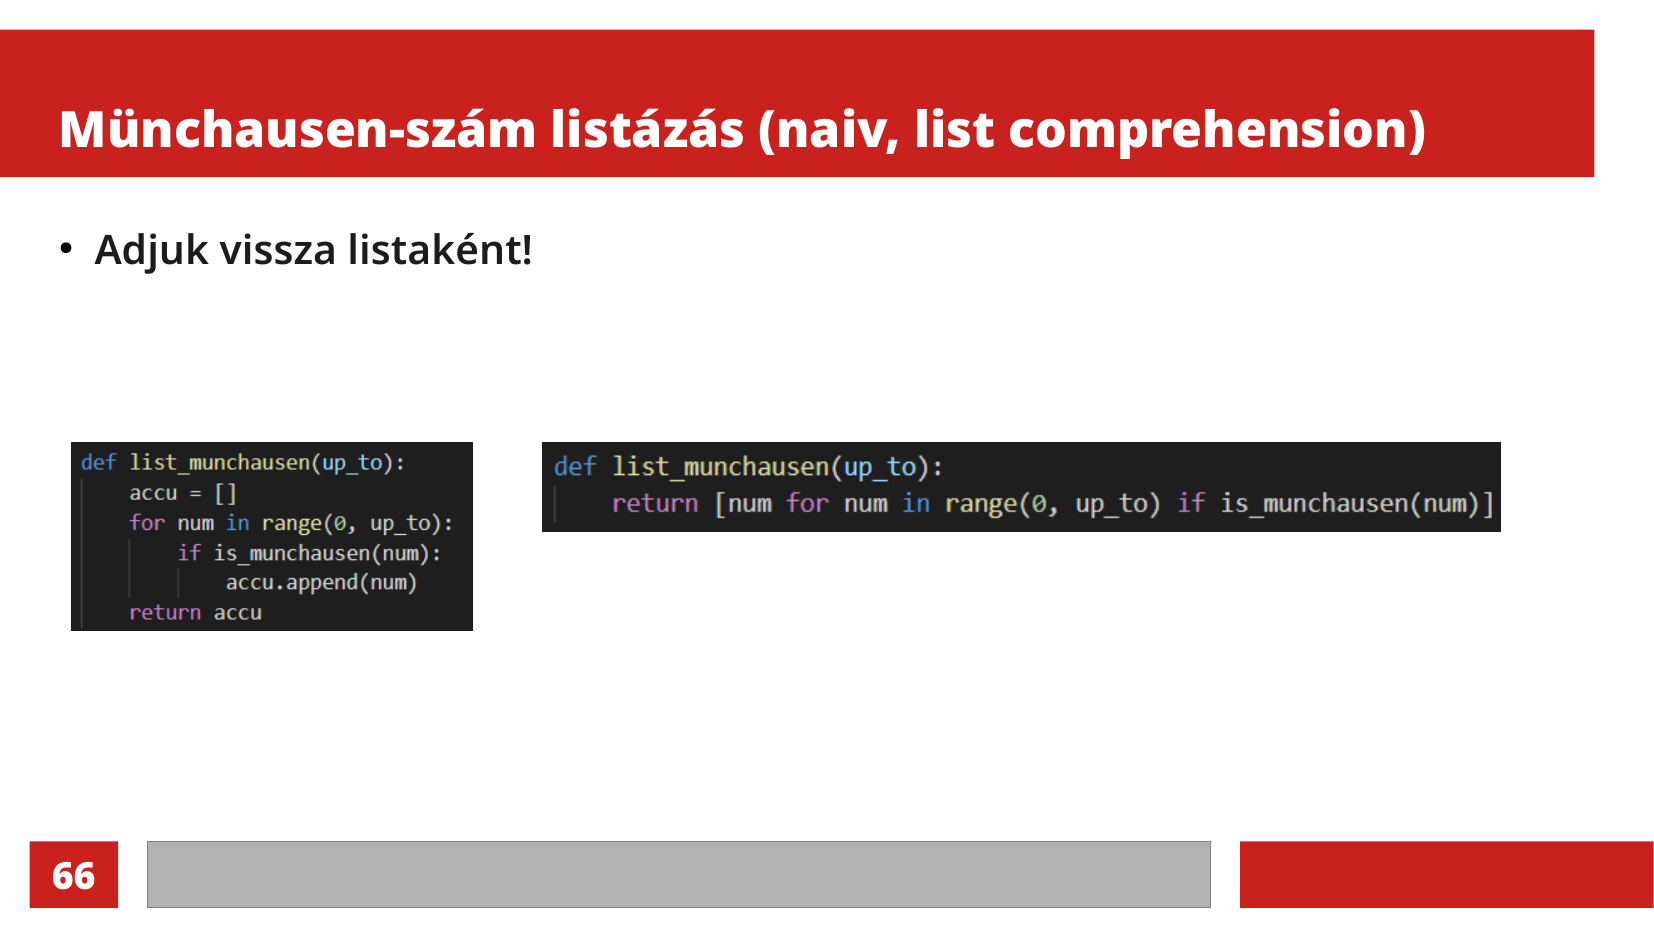

# Münchausen-szám listázás (naiv, list comprehension)
Adjuk vissza listaként!
66